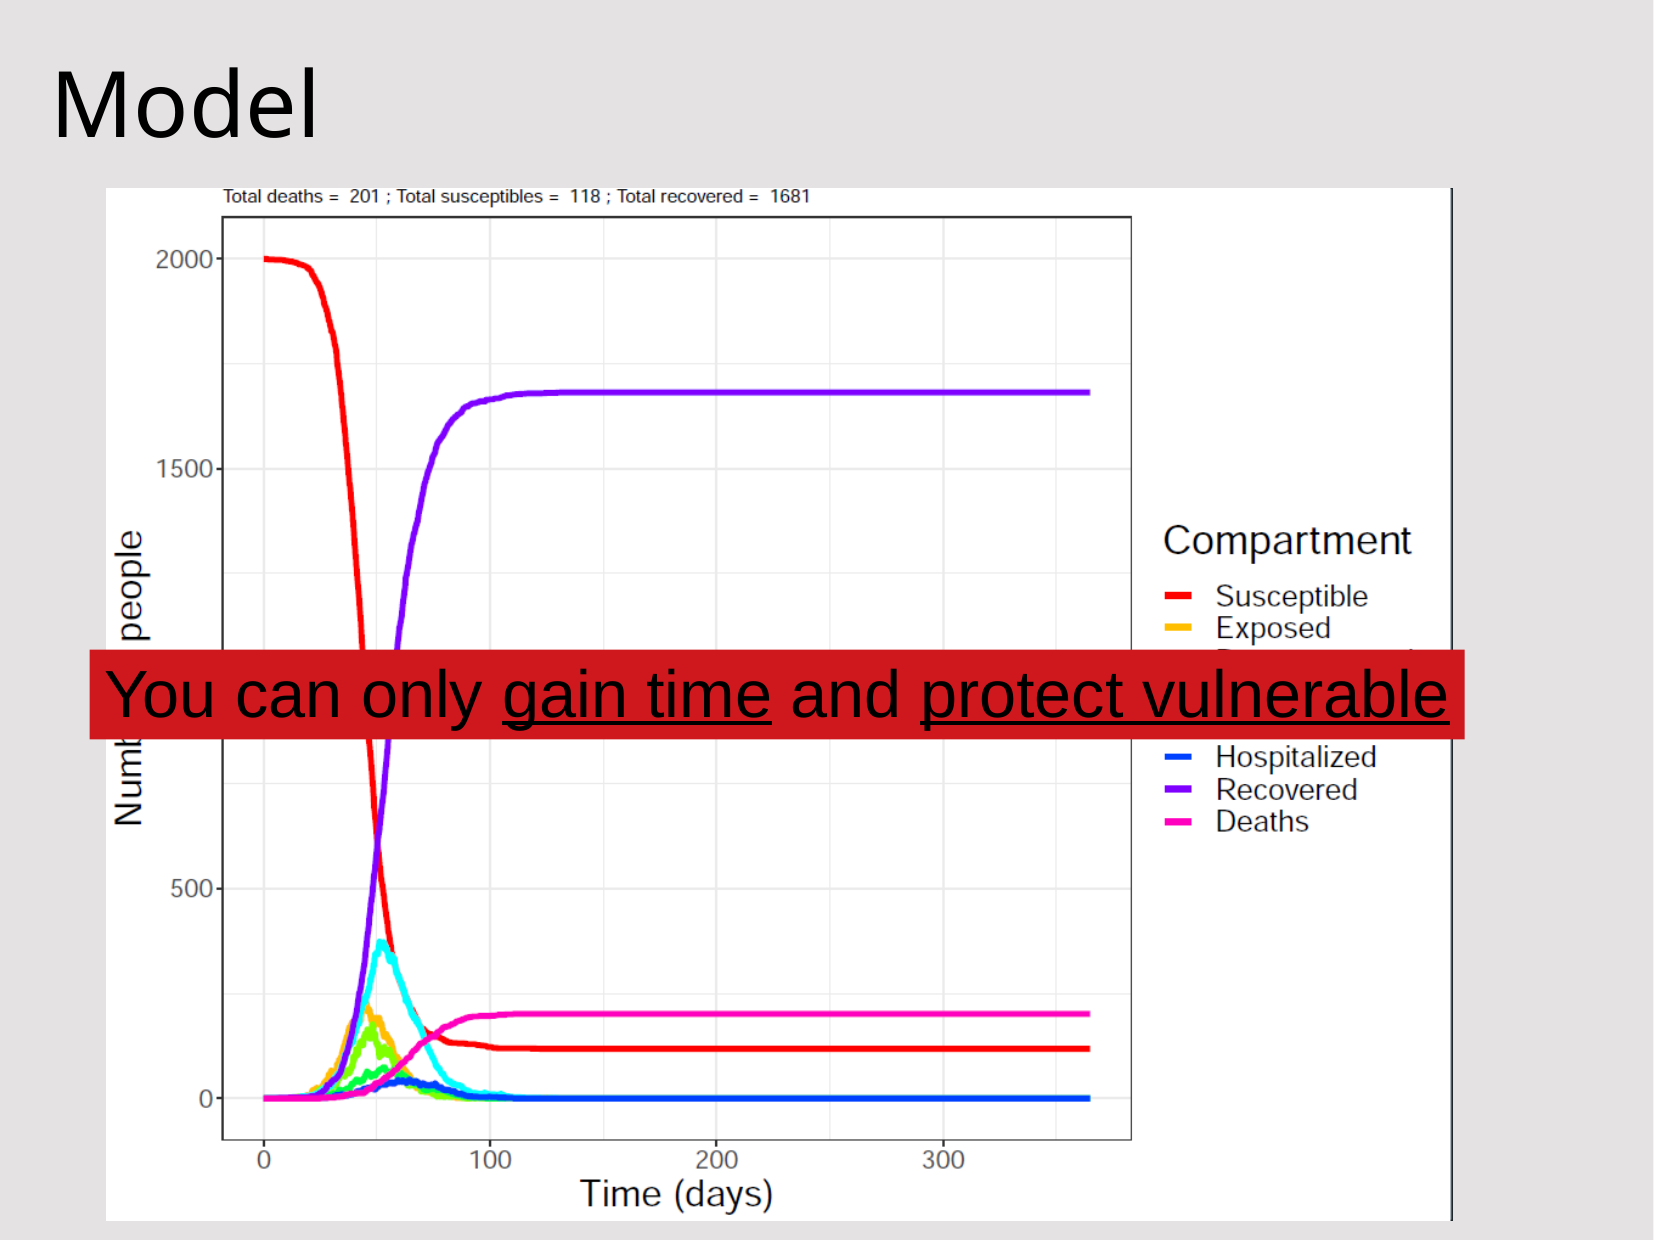

Model
You can only gain time and protect vulnerable